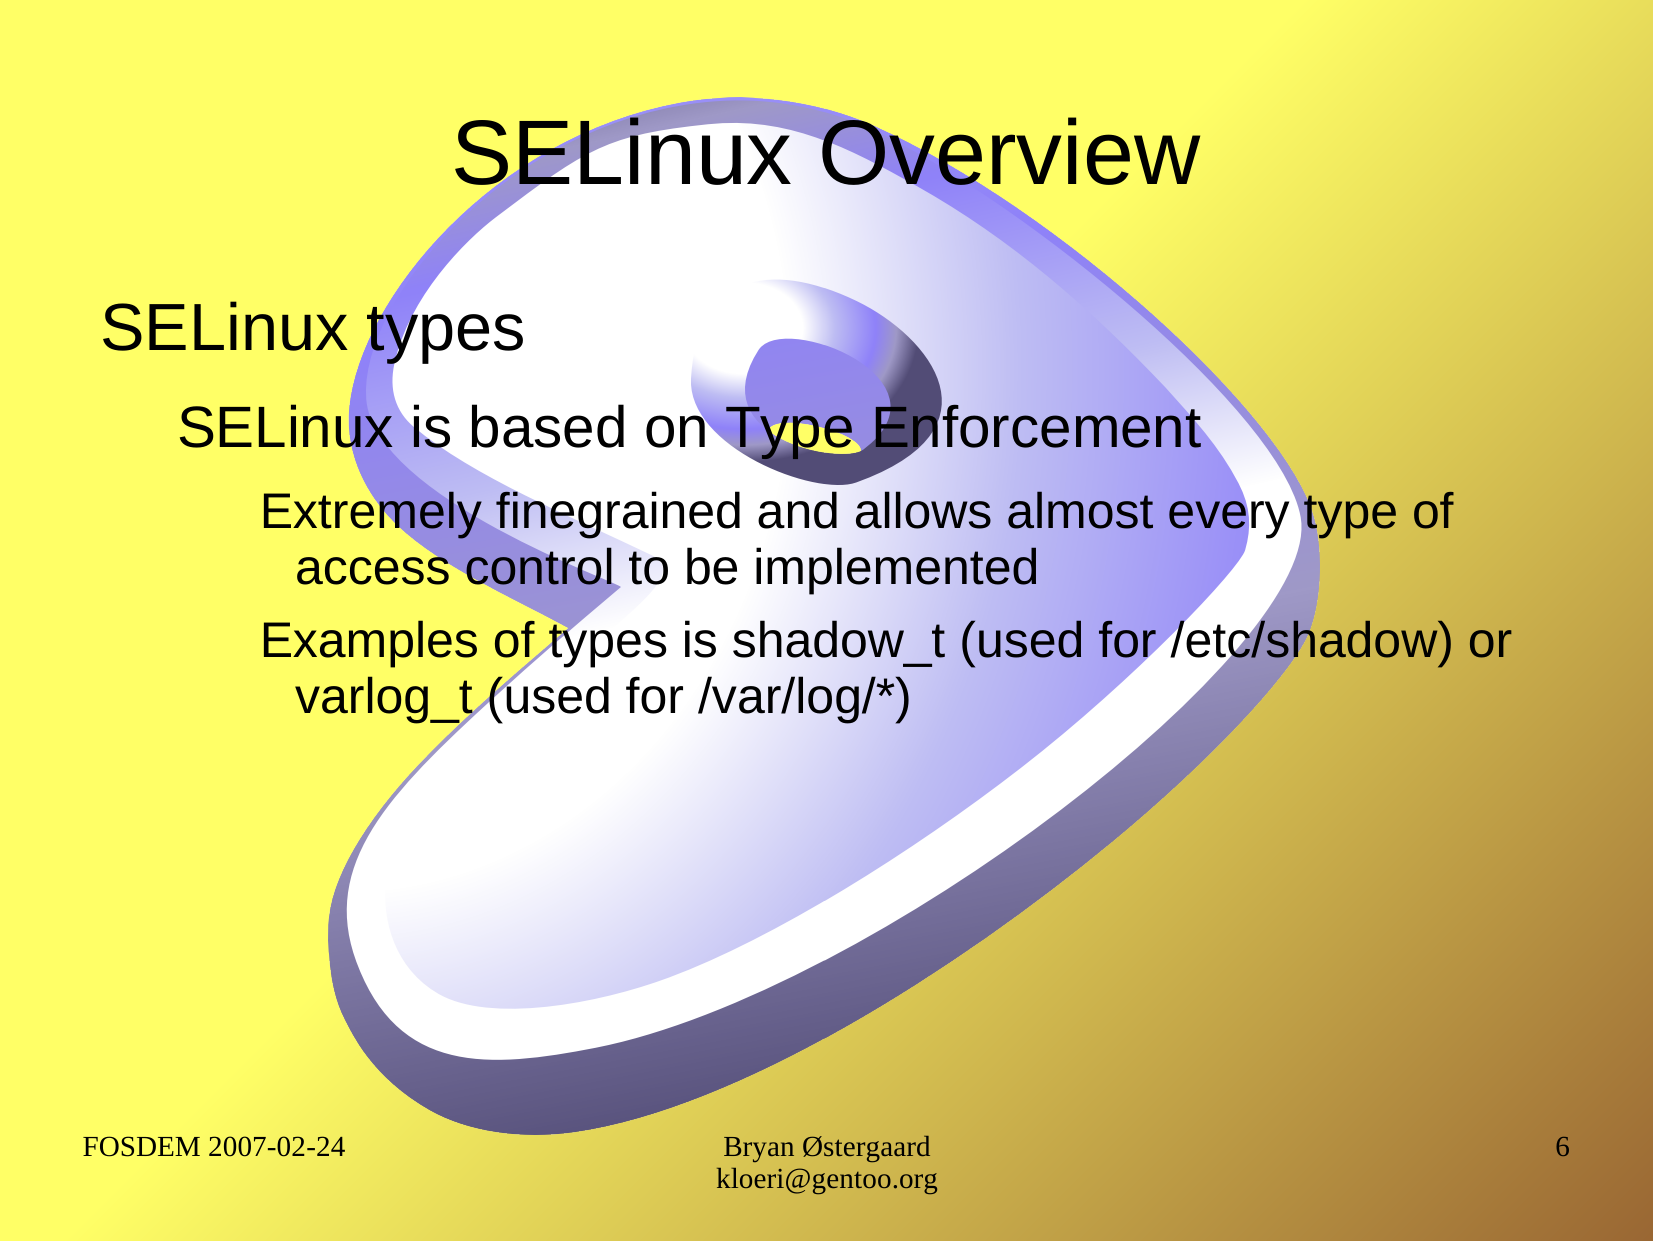

# SELinux Overview
SELinux types
SELinux is based on Type Enforcement
Extremely finegrained and allows almost every type of access control to be implemented
Examples of types is shadow_t (used for /etc/shadow) or varlog_t (used for /var/log/*)
6